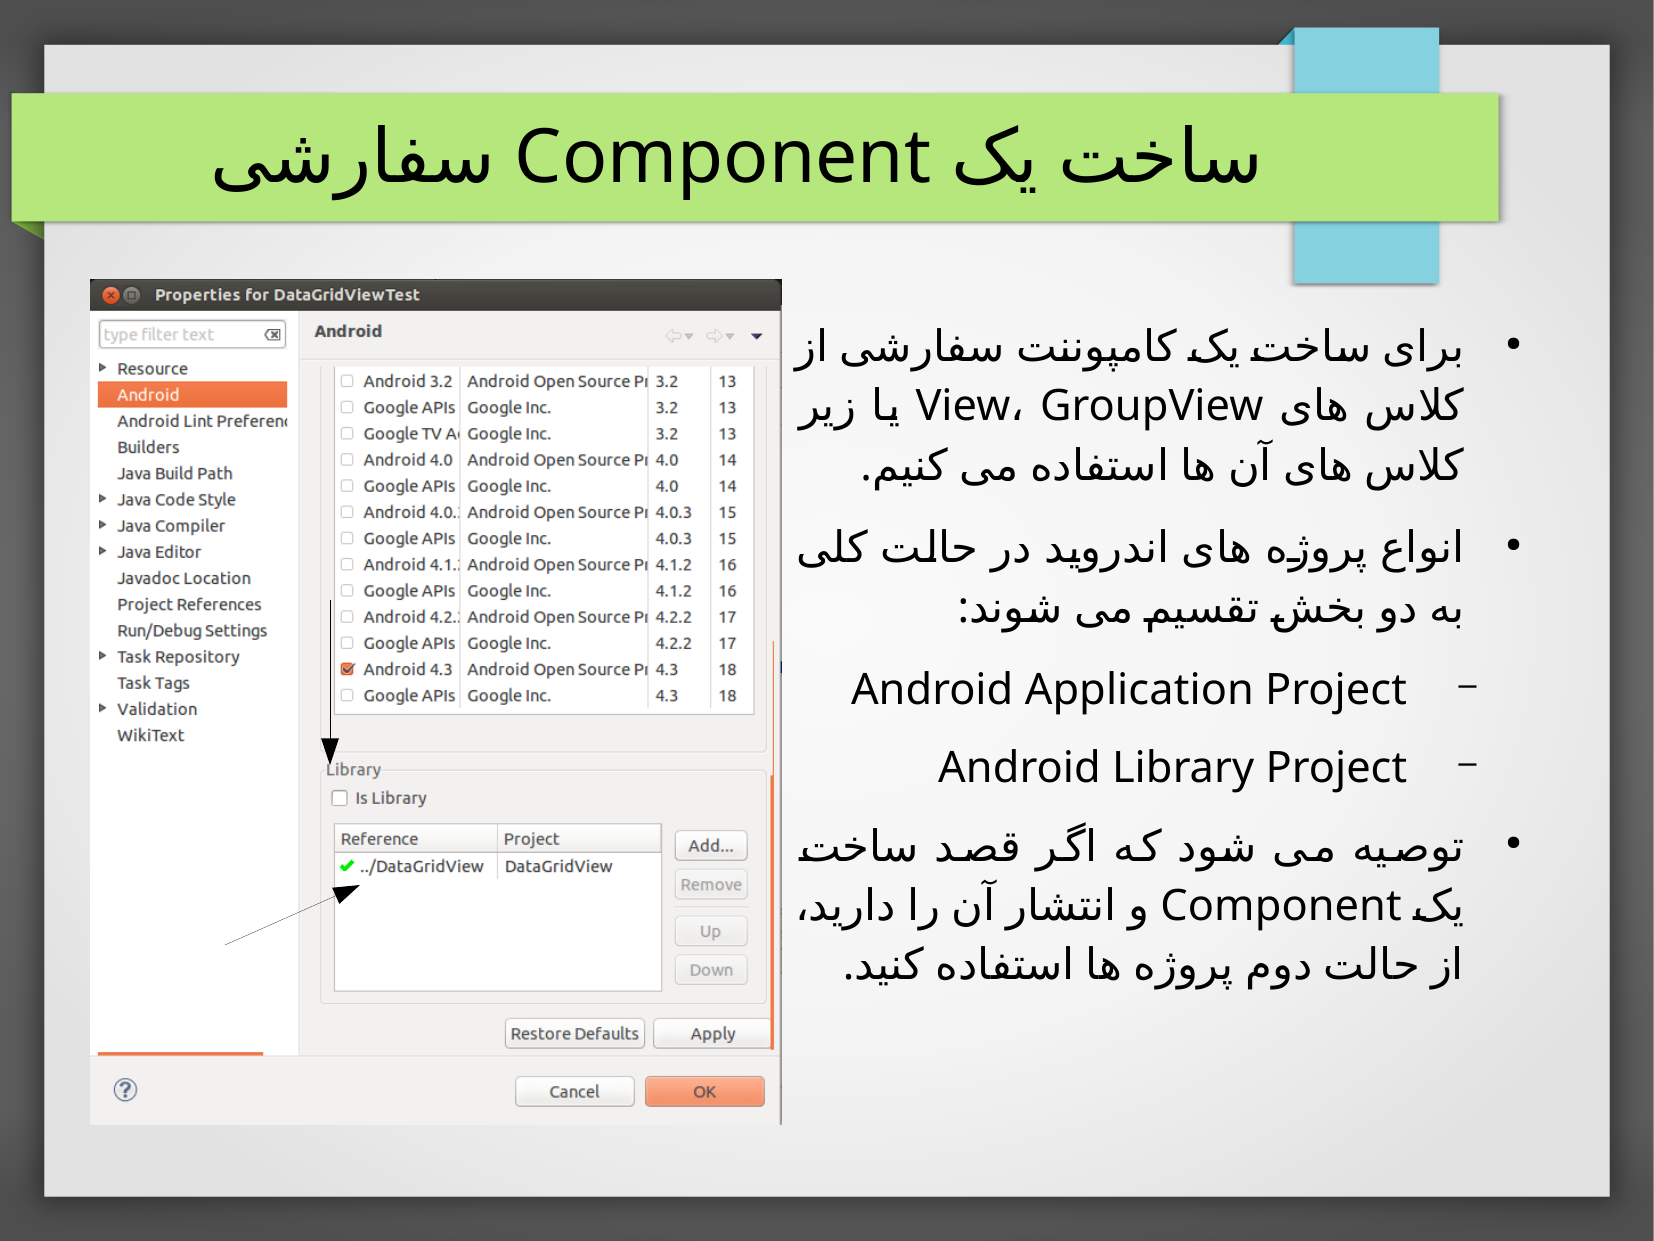

# ساخت یک Component سفارشی
برای ساخت یک کامپوننت سفارشی از کلاس های View، GroupView یا زیر کلاس های آن ها استفاده می کنیم.
انواع پروژه های اندروید در حالت کلی به دو بخش تقسیم می شوند:
Android Application Project
Android Library Project
توصیه می شود که اگر قصد ساخت یک Component و انتشار آن را دارید، از حالت دوم پروژه ها استفاده کنید.